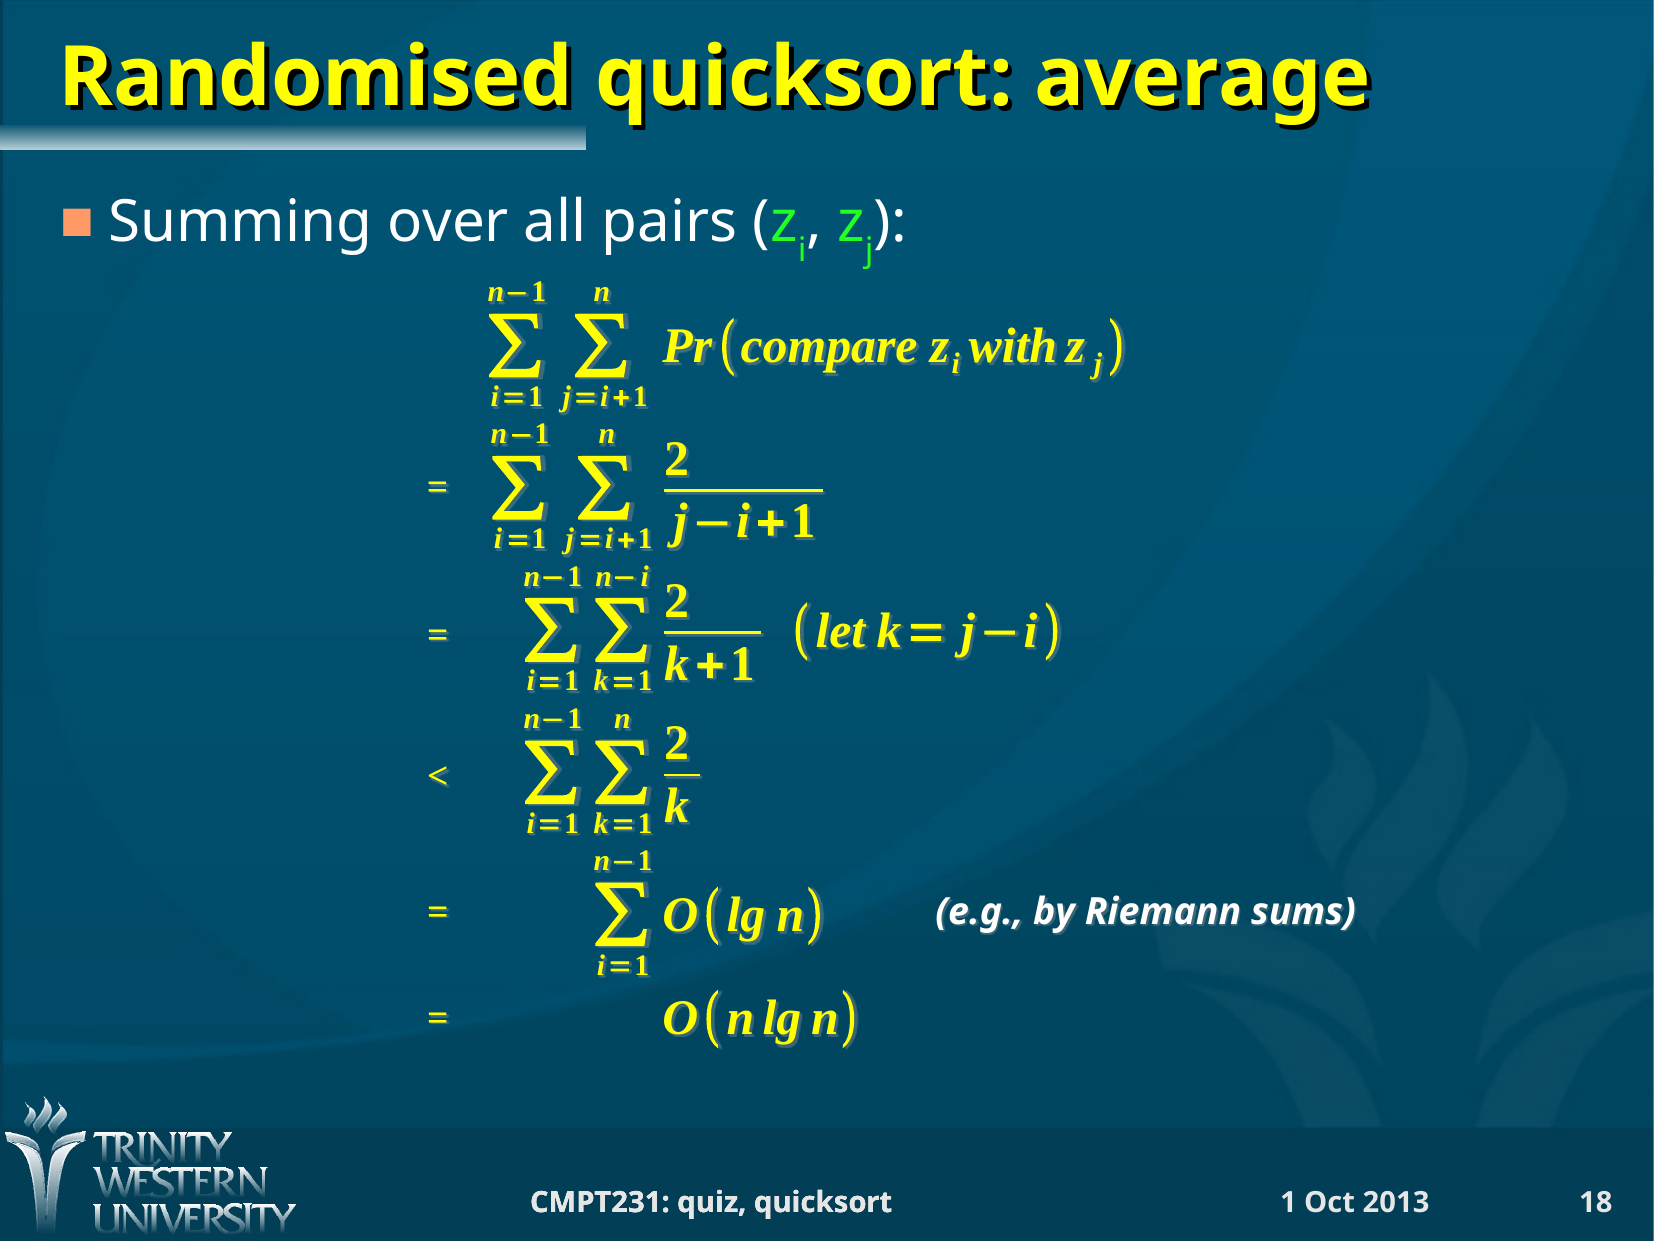

# Randomised quicksort: average
Summing over all pairs (zi, zj):
=
=
<
(e.g., by Riemann sums)
=
=
CMPT231: quiz, quicksort
1 Oct 2013
18